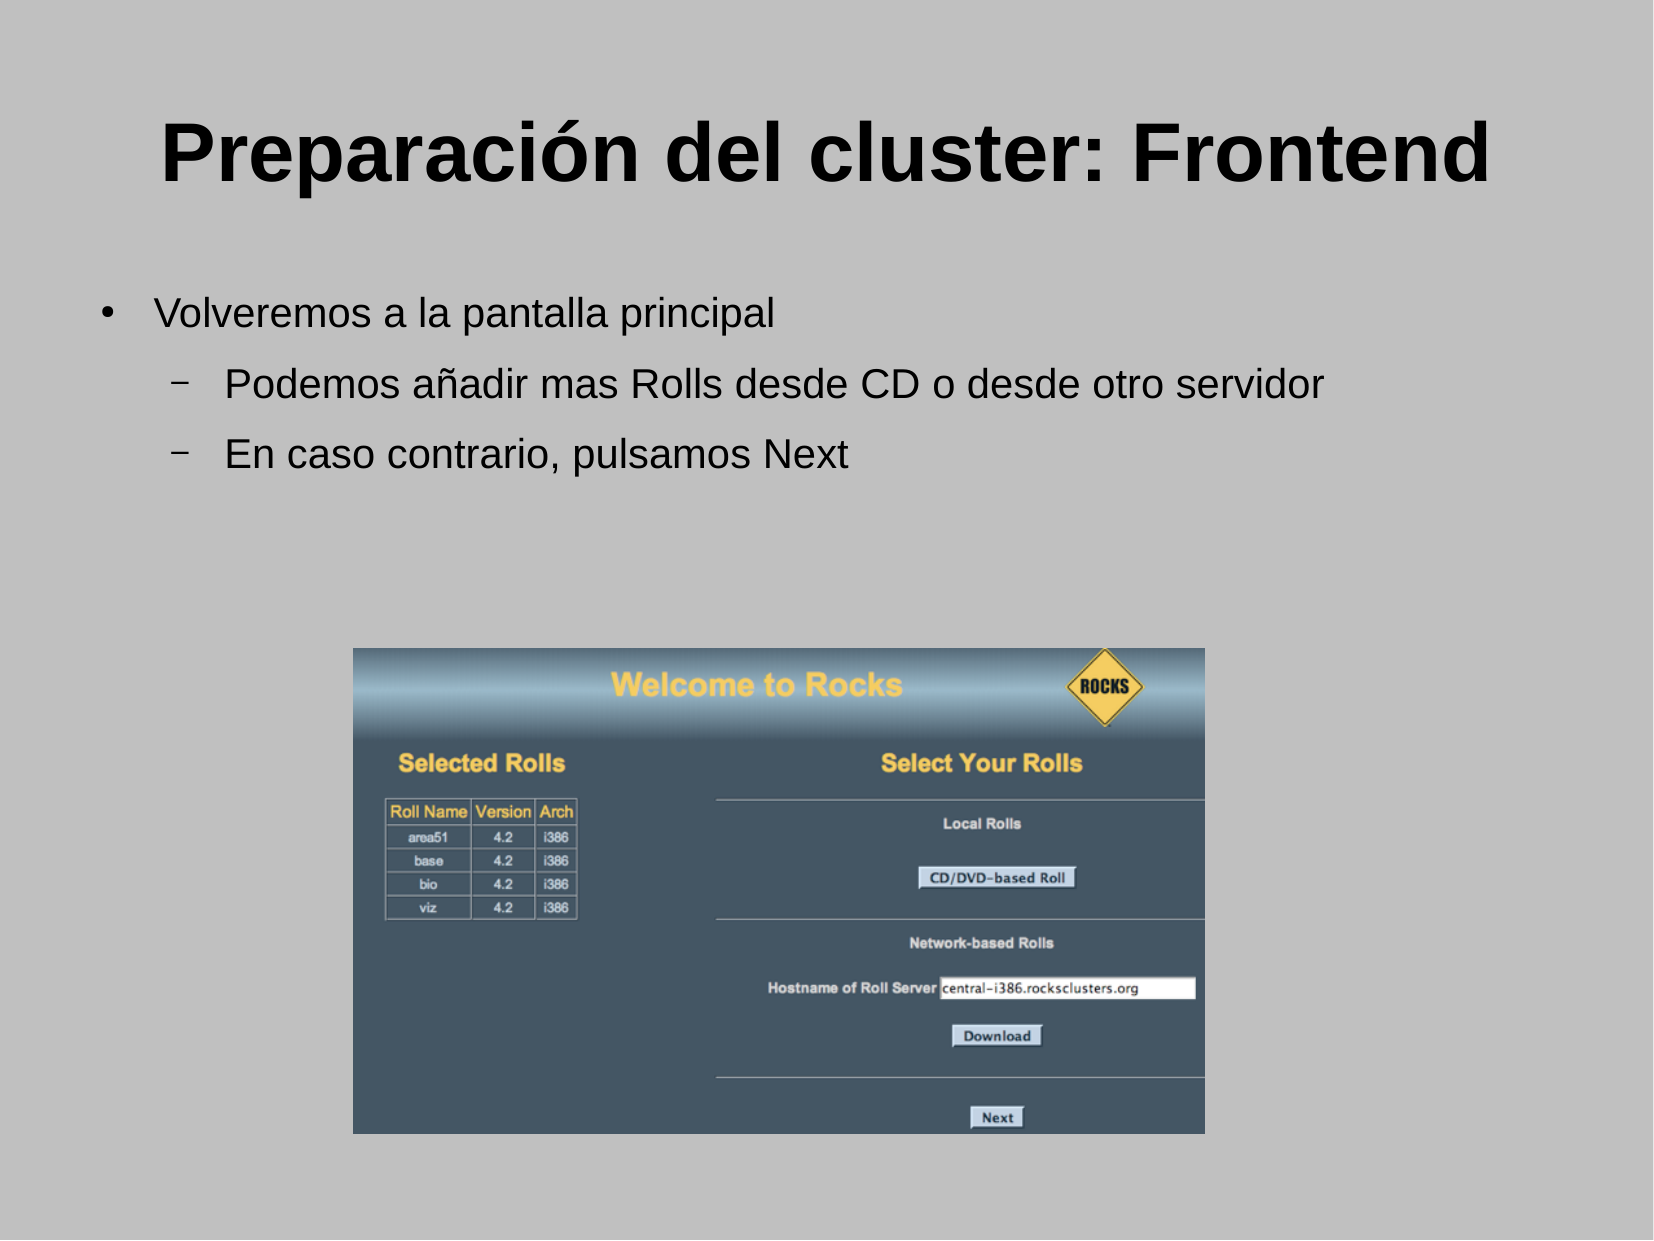

# Preparación del cluster: Frontend
Volveremos a la pantalla principal
Podemos añadir mas Rolls desde CD o desde otro servidor
En caso contrario, pulsamos Next